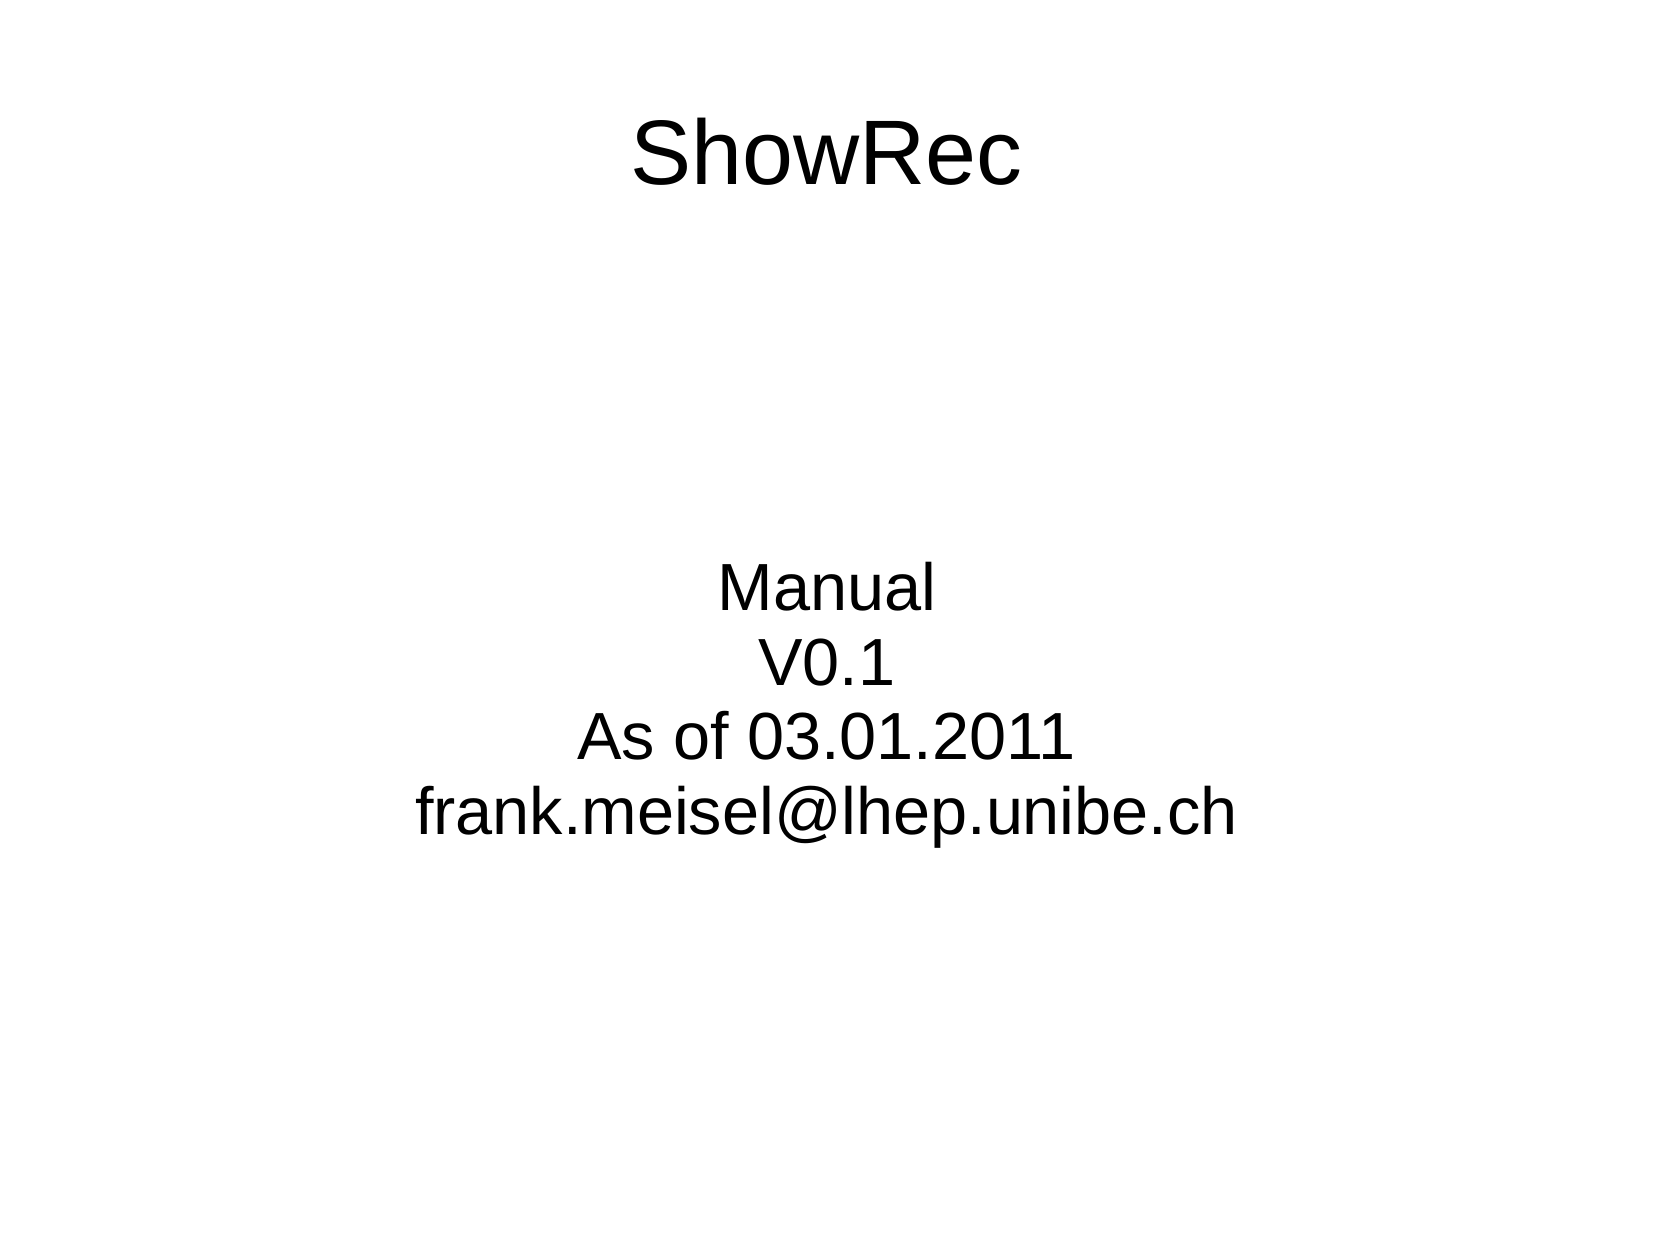

# ShowRec
Manual
V0.1
As of 03.01.2011
frank.meisel@lhep.unibe.ch